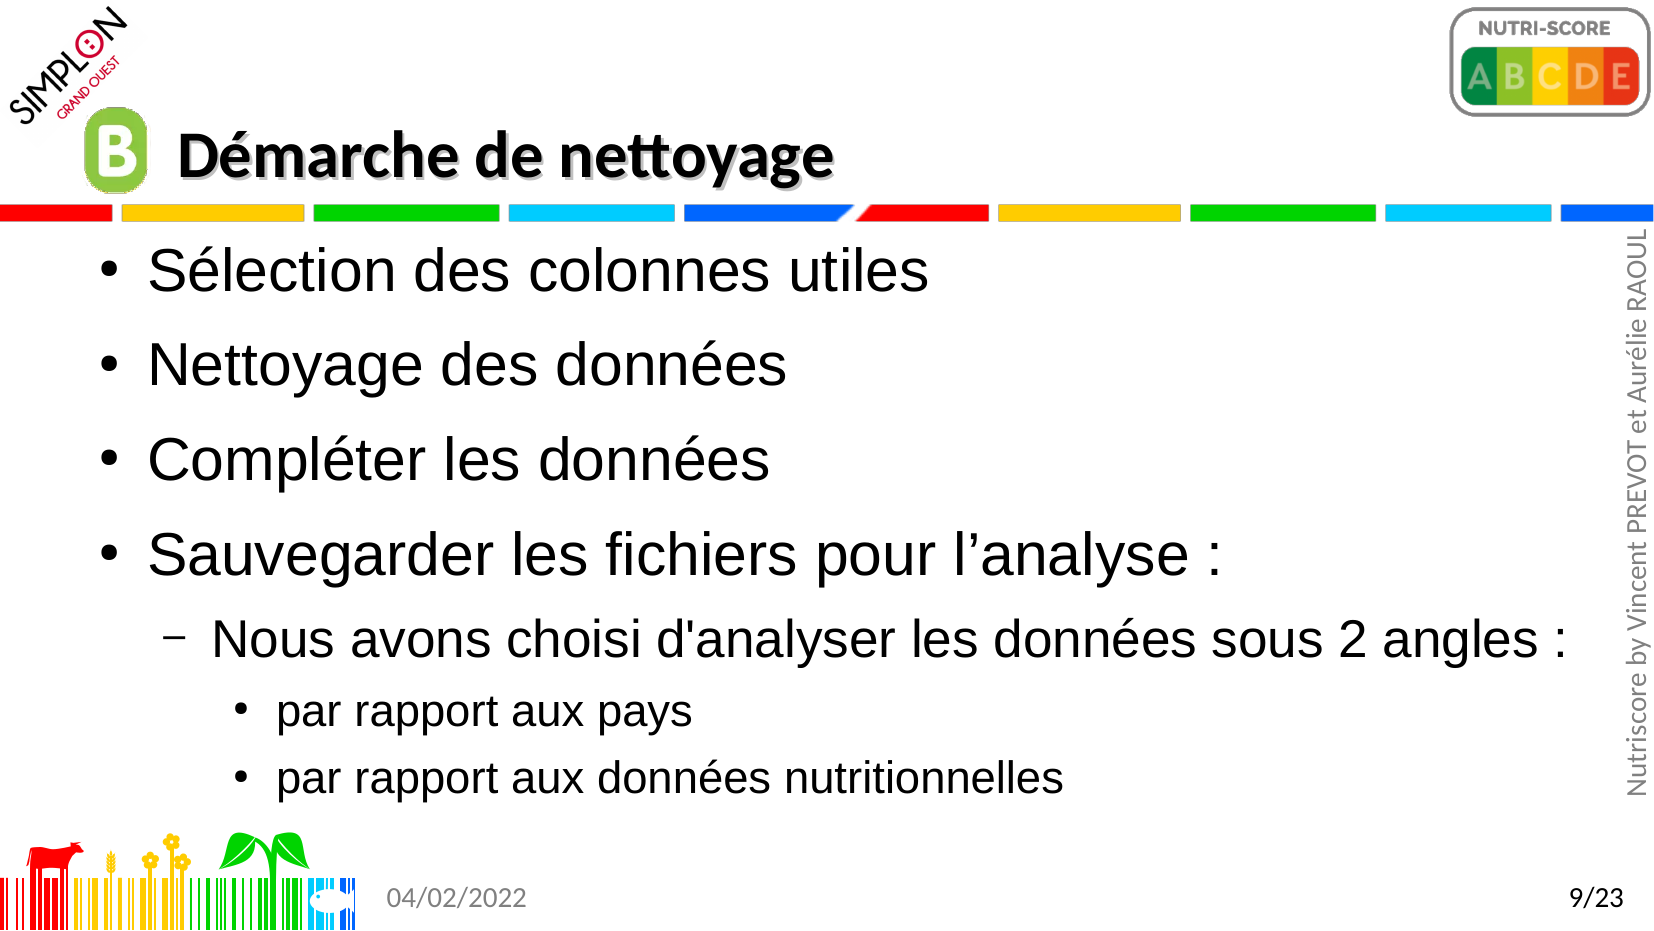

# Démarche de nettoyage
Sélection des colonnes utiles
Nettoyage des données
Compléter les données
Sauvegarder les fichiers pour l’analyse :
Nous avons choisi d'analyser les données sous 2 angles :
par rapport aux pays
par rapport aux données nutritionnelles
9